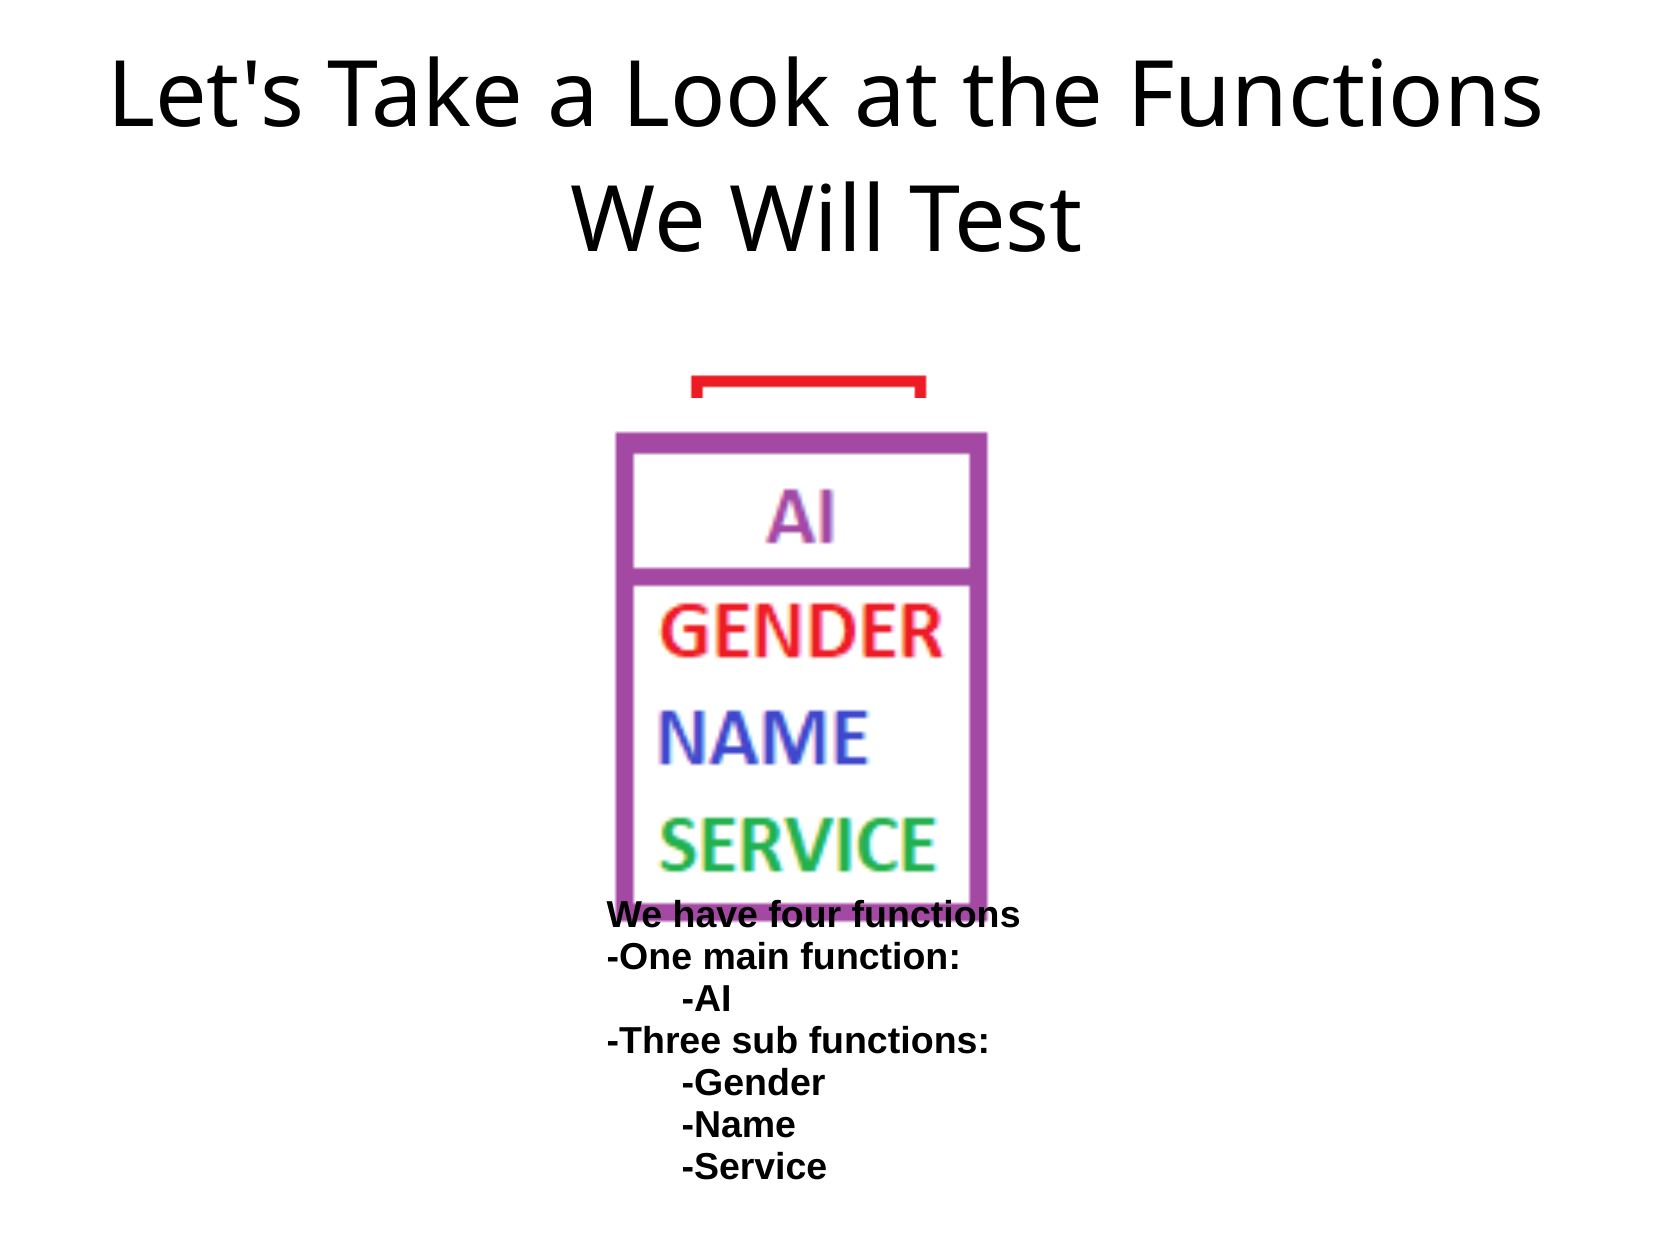

# Let's Take a Look at the Functions We Will Test
We have four functions
-One main function:
	-AI
-Three sub functions:
	-Gender
	-Name
	-Service